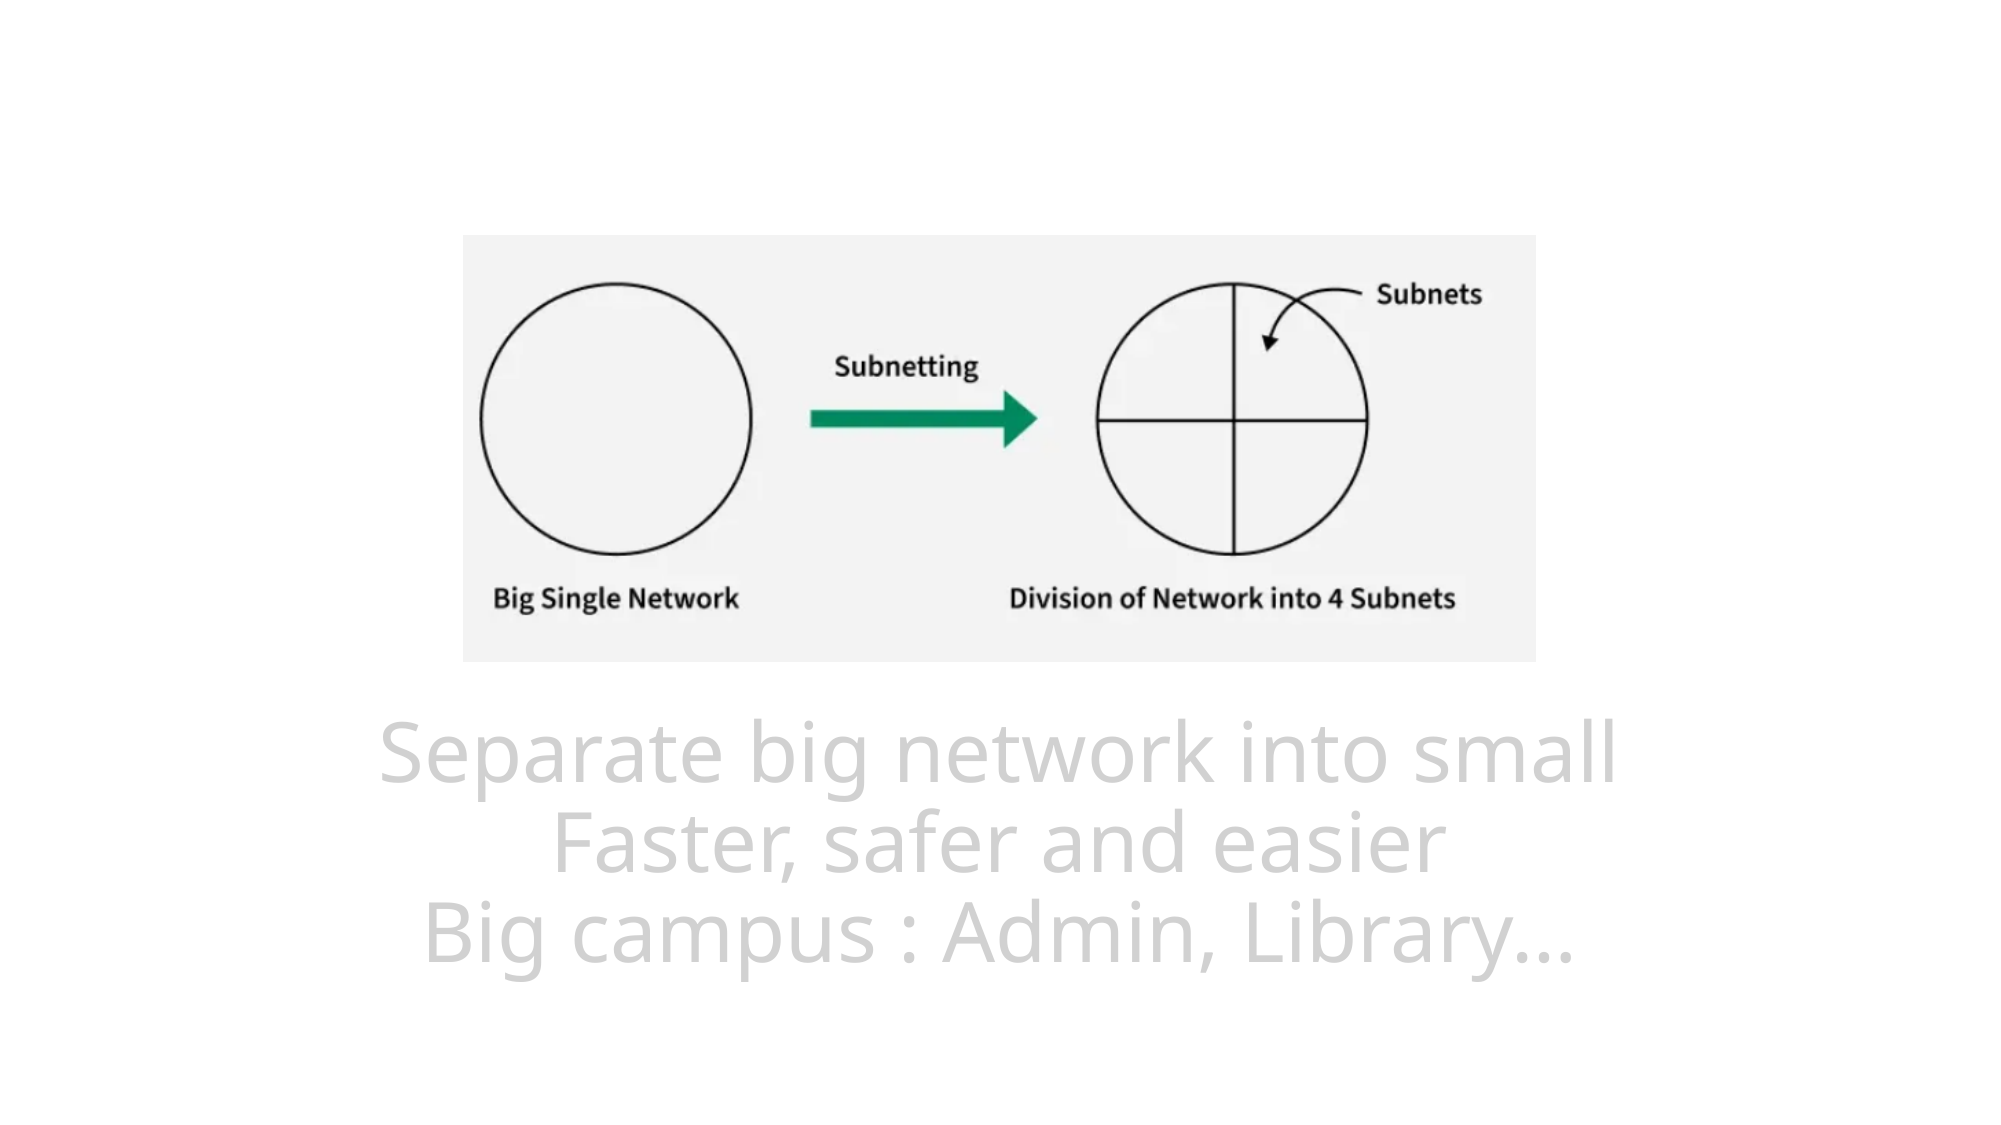

Logical Subnetting
Separate big network into small
Faster, safer and easier
Big campus : Admin, Library…